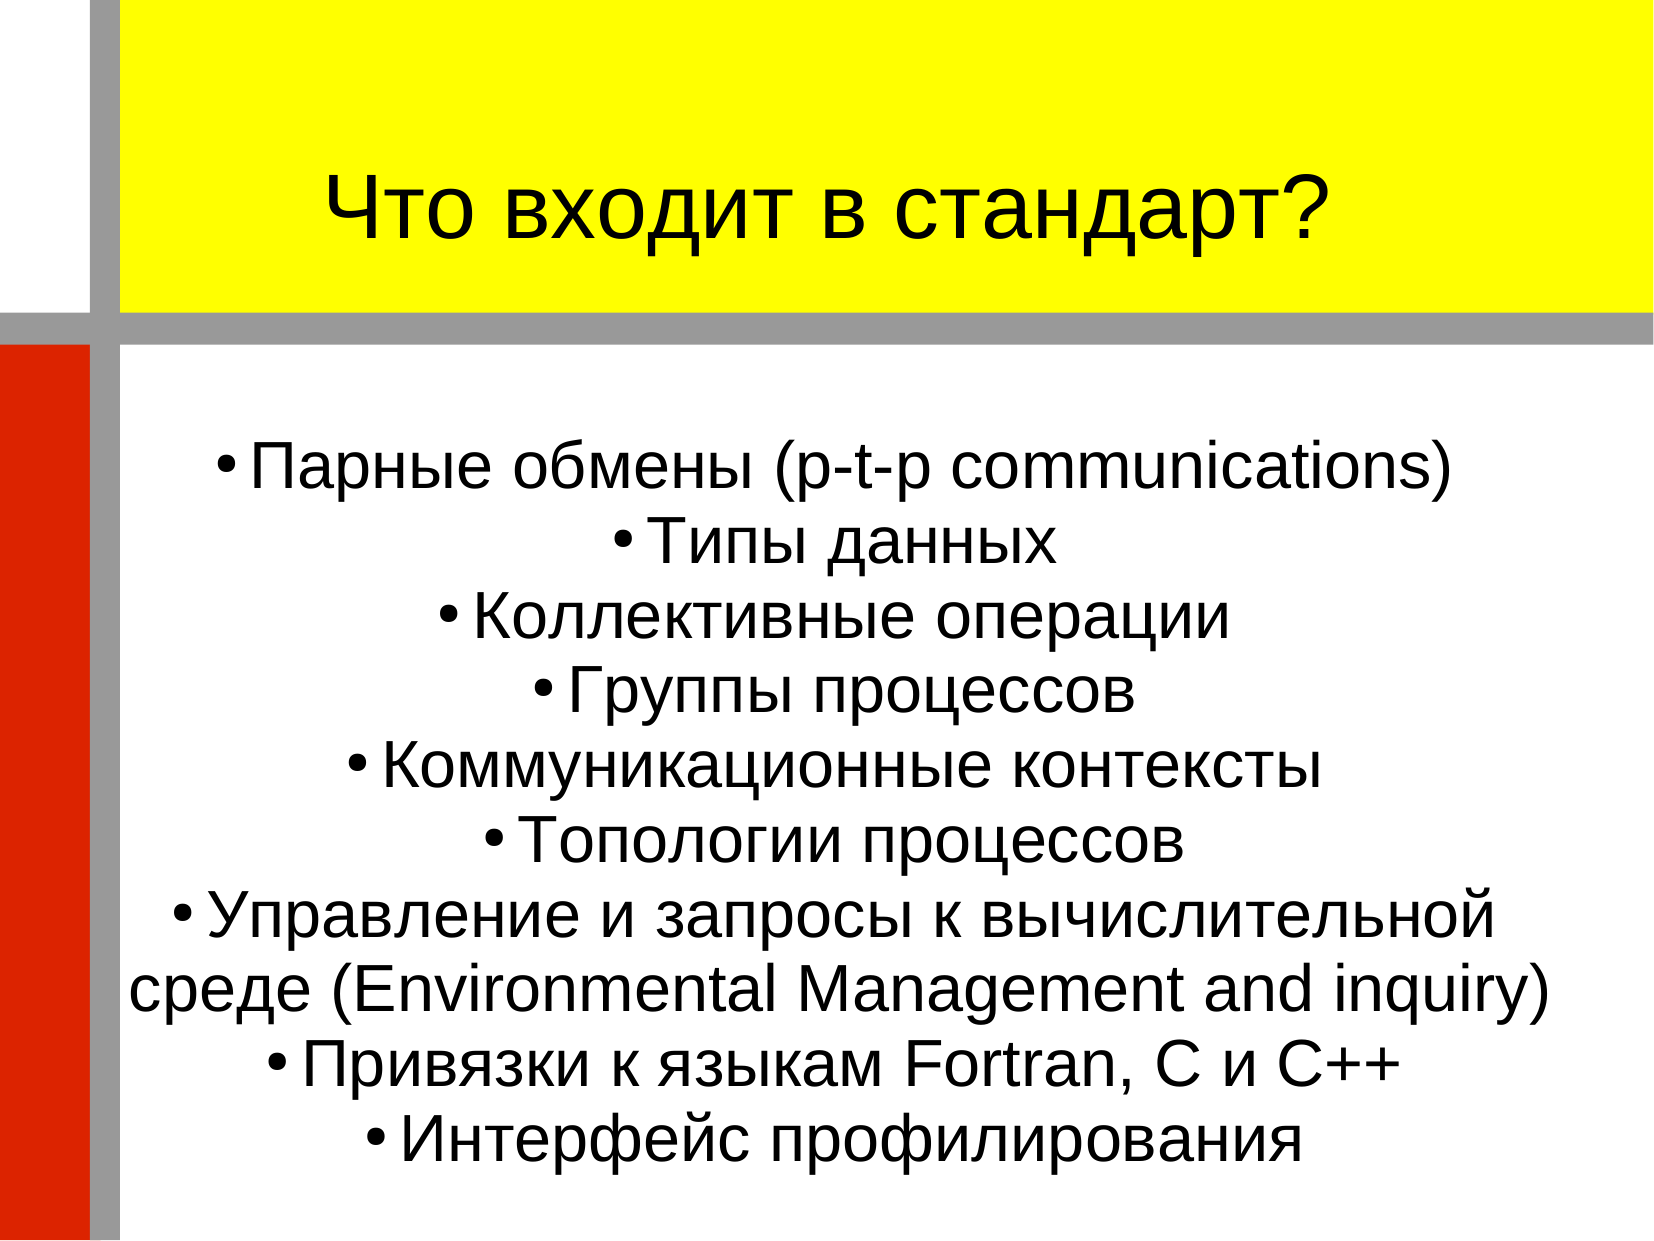

# Что входит в стандарт?
Парные обмены (p-t-p communications)
Типы данных
Коллективные операции
Группы процессов
Коммуникационные контексты
Топологии процессов
Управление и запросы к вычислительной среде (Environmental Management and inquiry)
Привязки к языкам Fortran, C и C++
Интерфейс профилирования